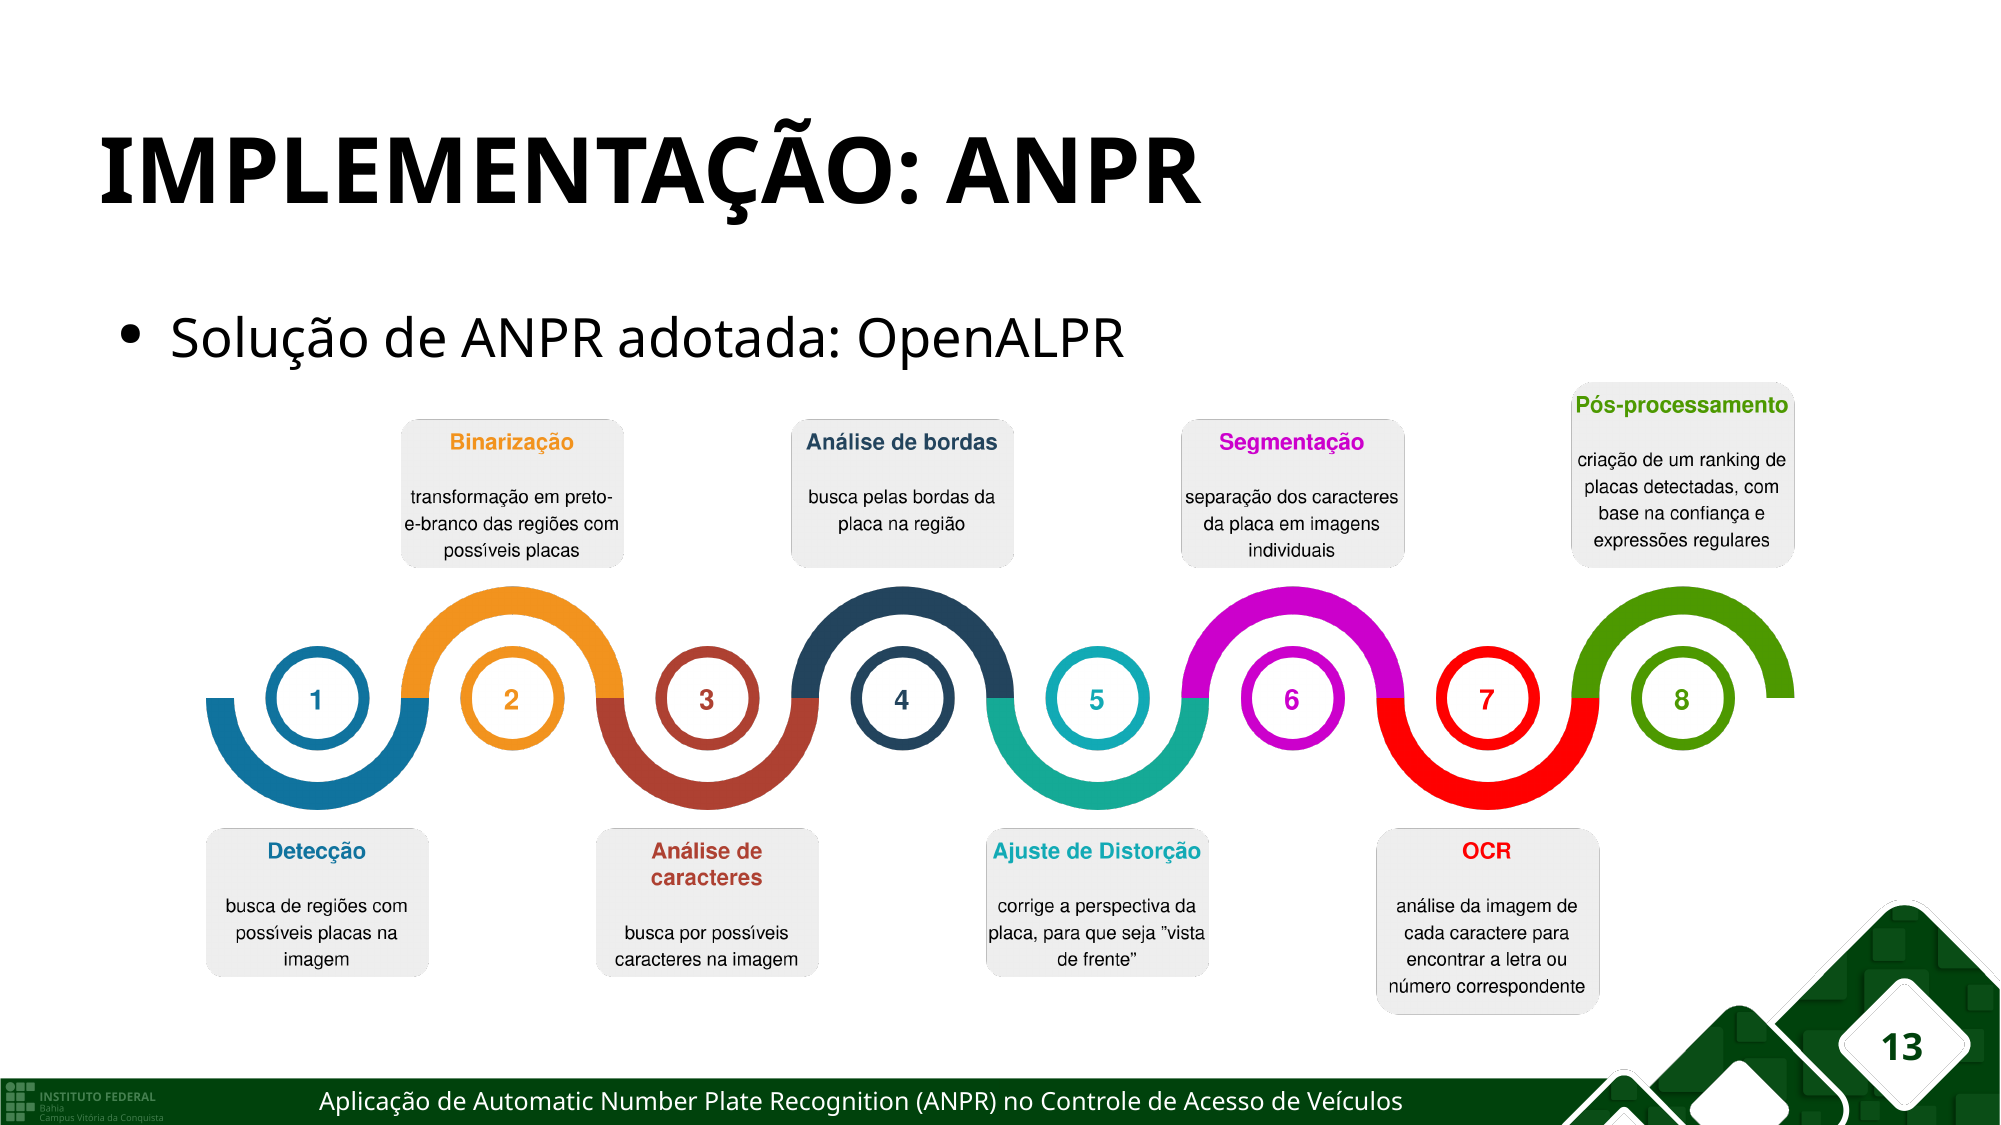

IMPLEMENTAÇÃO: ANPR
# Solução de ANPR adotada: OpenALPR